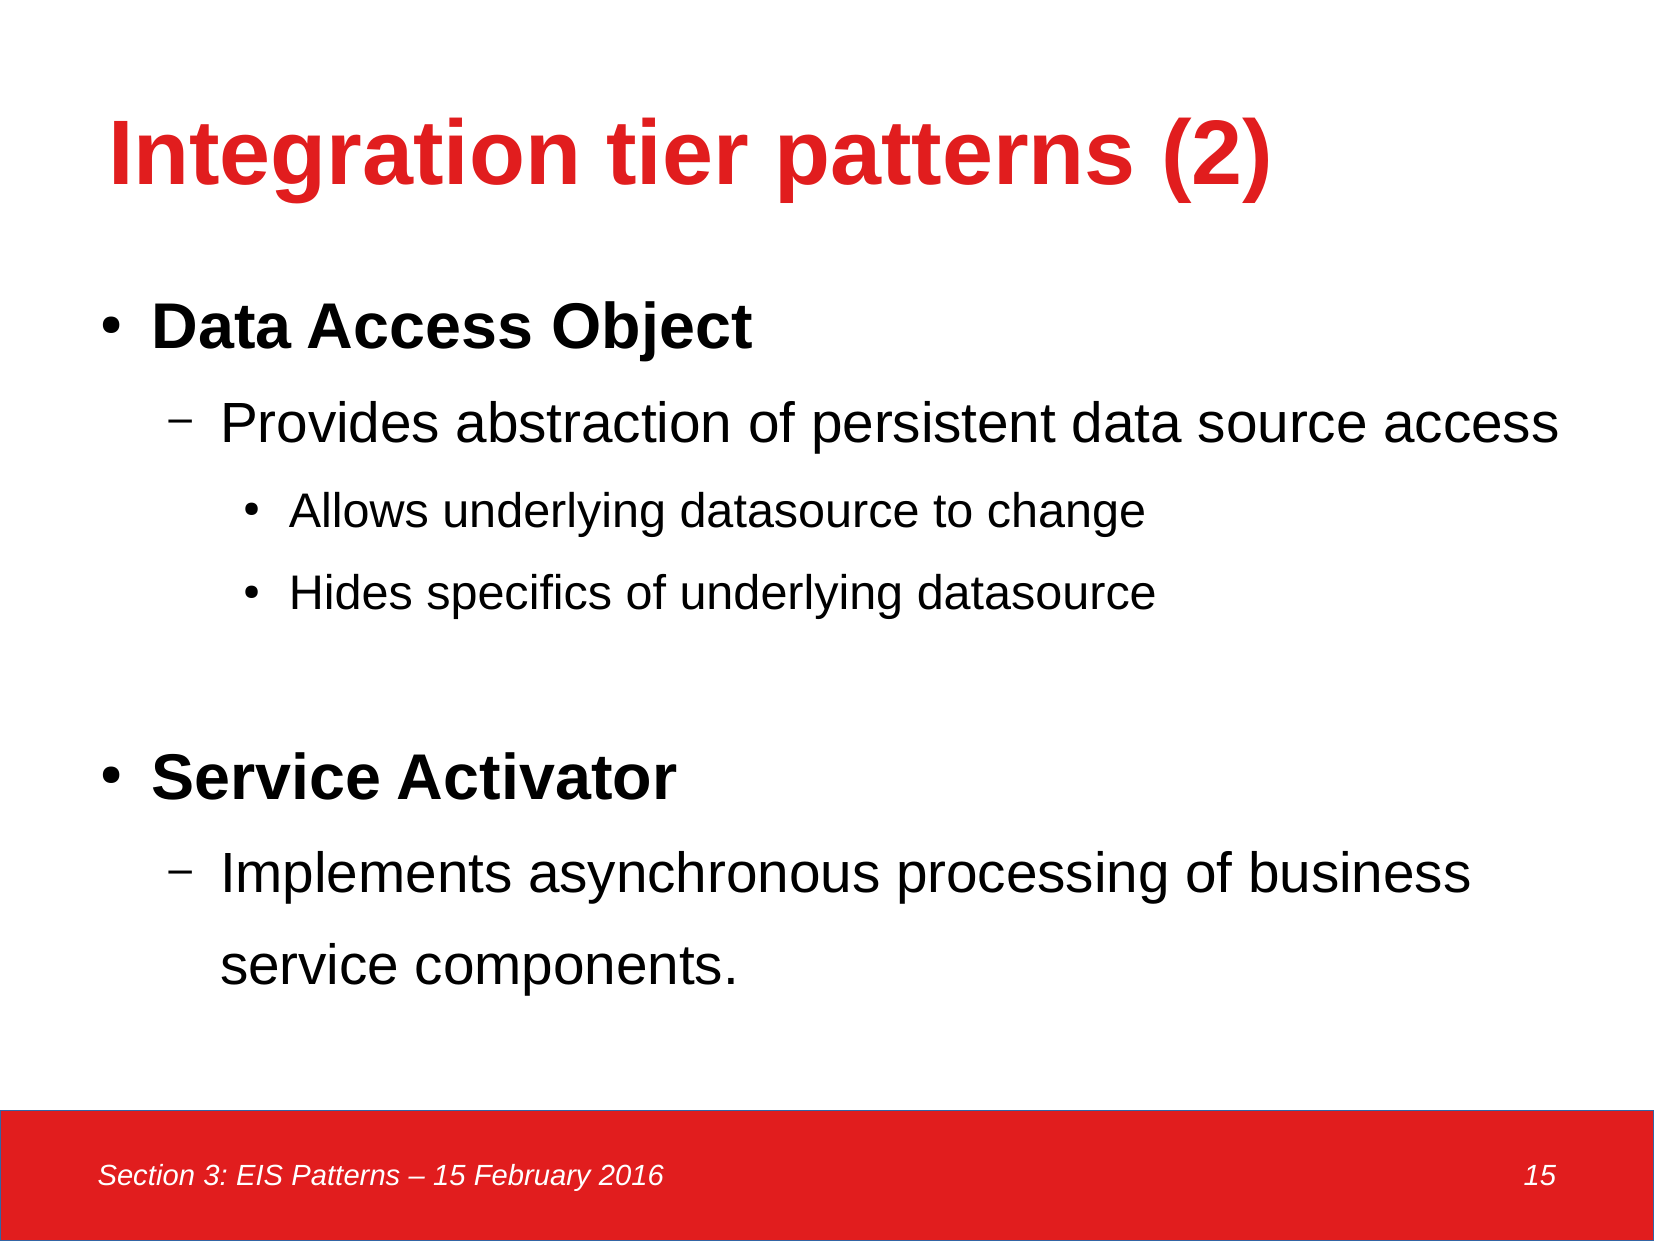

# Integration tier patterns (2)
Data Access Object
Provides abstraction of persistent data source access
Allows underlying datasource to change
Hides specifics of underlying datasource
Service Activator
Implements asynchronous processing of business service components.